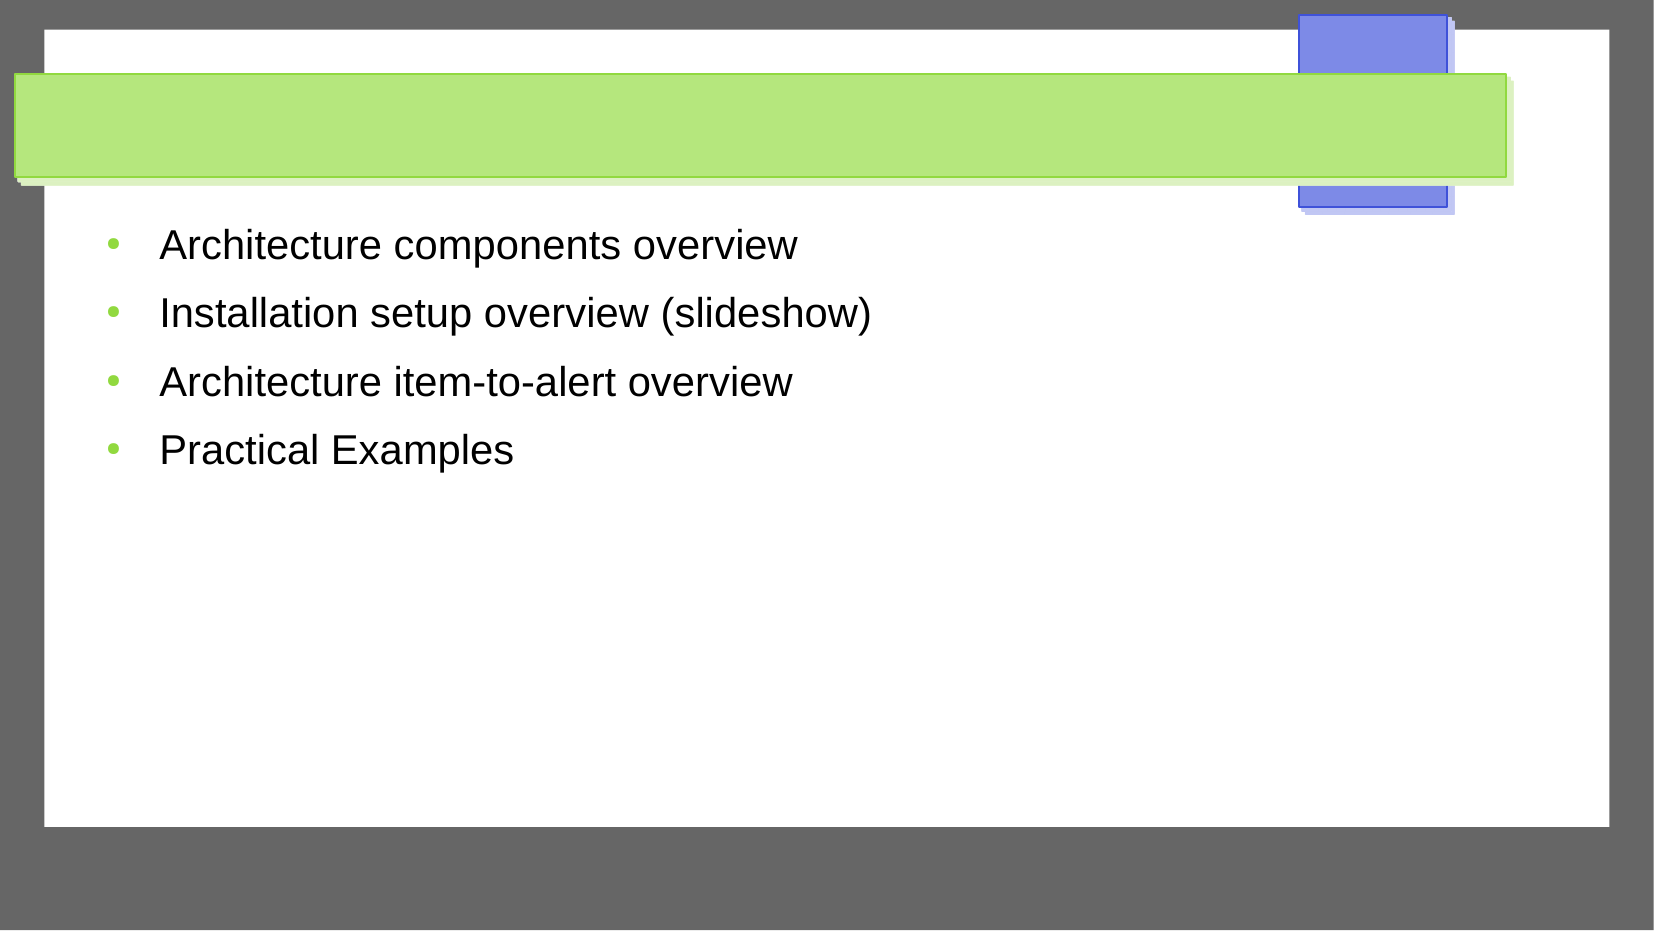

#
Architecture components overview
Installation setup overview (slideshow)
Architecture item-to-alert overview
Practical Examples